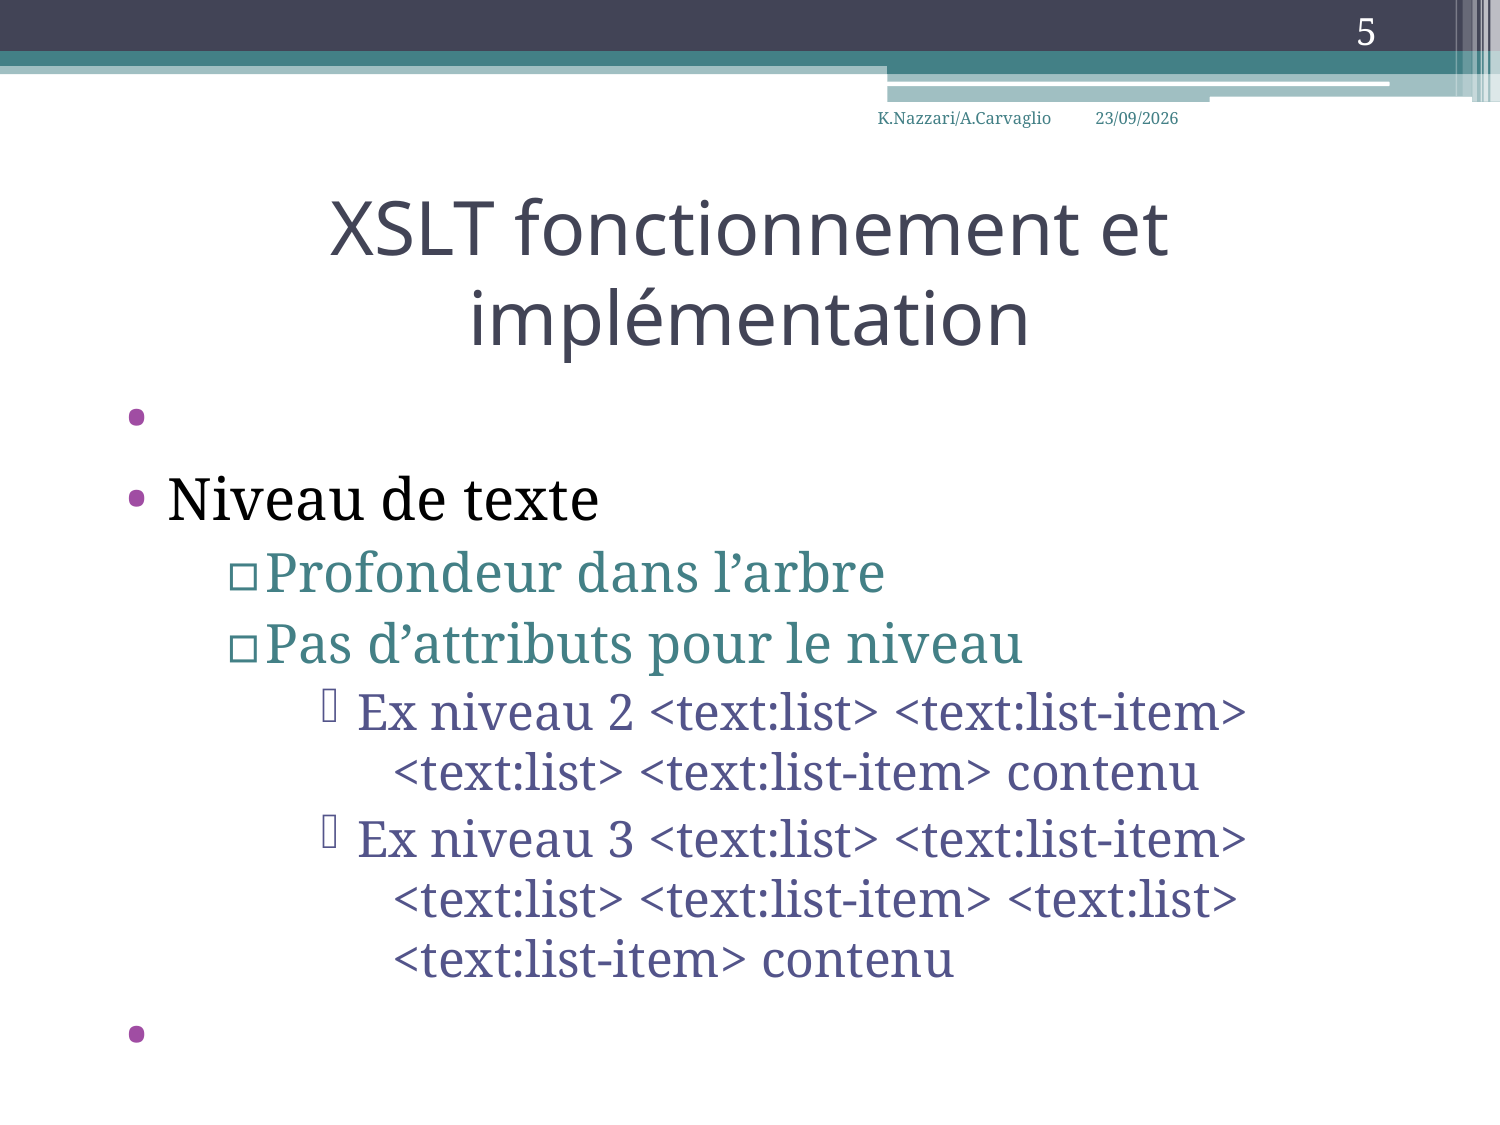

K.Nazzari/A.Carvaglio
# XSLT fonctionnement et implémentation
Niveau de texte
Profondeur dans l’arbre
Pas d’attributs pour le niveau
Ex niveau 2 <text:list> <text:list-item> <text:list> <text:list-item> contenu
Ex niveau 3 <text:list> <text:list-item> <text:list> <text:list-item> <text:list> <text:list-item> contenu